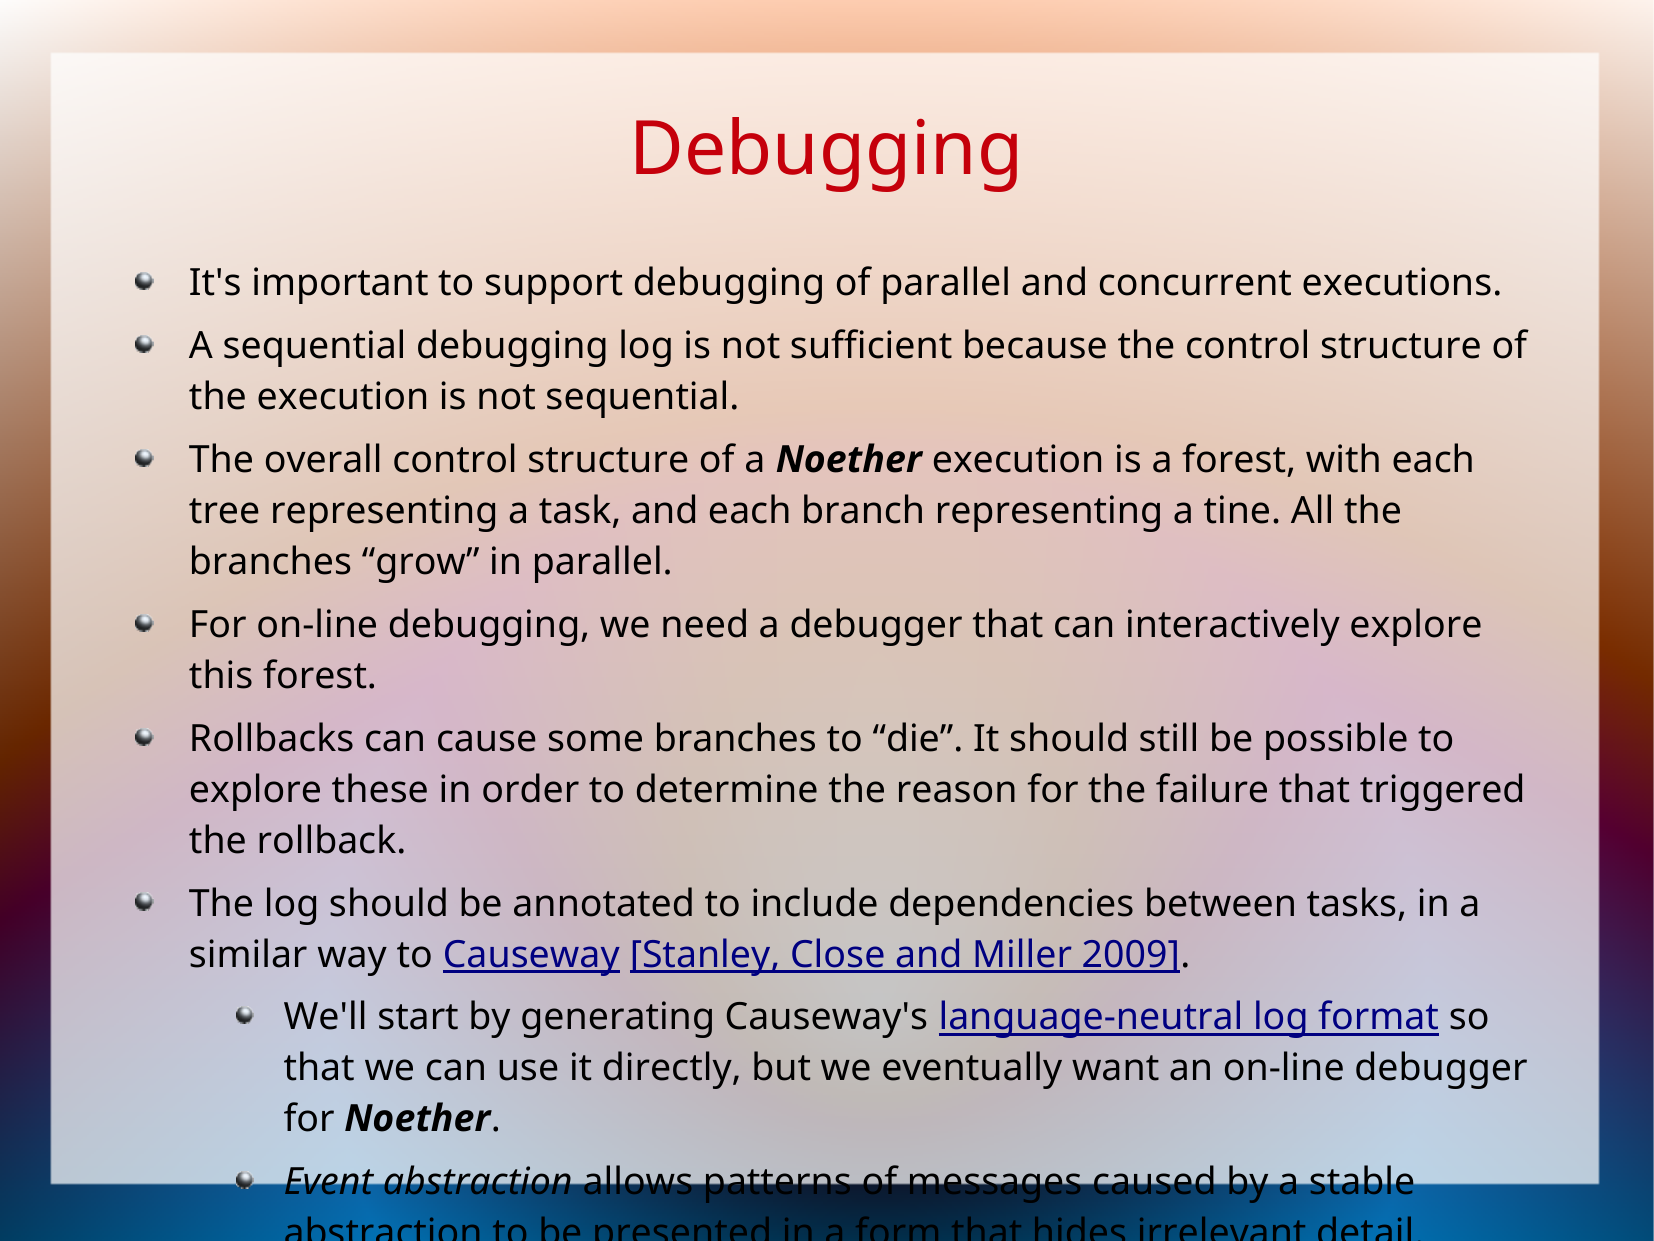

# Debugging
It's important to support debugging of parallel and concurrent executions.
A sequential debugging log is not sufficient because the control structure of the execution is not sequential.
The overall control structure of a Noether execution is a forest, with each tree representing a task, and each branch representing a tine. All the branches “grow” in parallel.
For on-line debugging, we need a debugger that can interactively explore this forest.
Rollbacks can cause some branches to “die”. It should still be possible to explore these in order to determine the reason for the failure that triggered the rollback.
The log should be annotated to include dependencies between tasks, in a similar way to Causeway [Stanley, Close and Miller 2009].
We'll start by generating Causeway's language-neutral log format so that we can use it directly, but we eventually want an on-line debugger for Noether.
Event abstraction allows patterns of messages caused by a stable abstraction to be presented in a form that hides irrelevant detail.